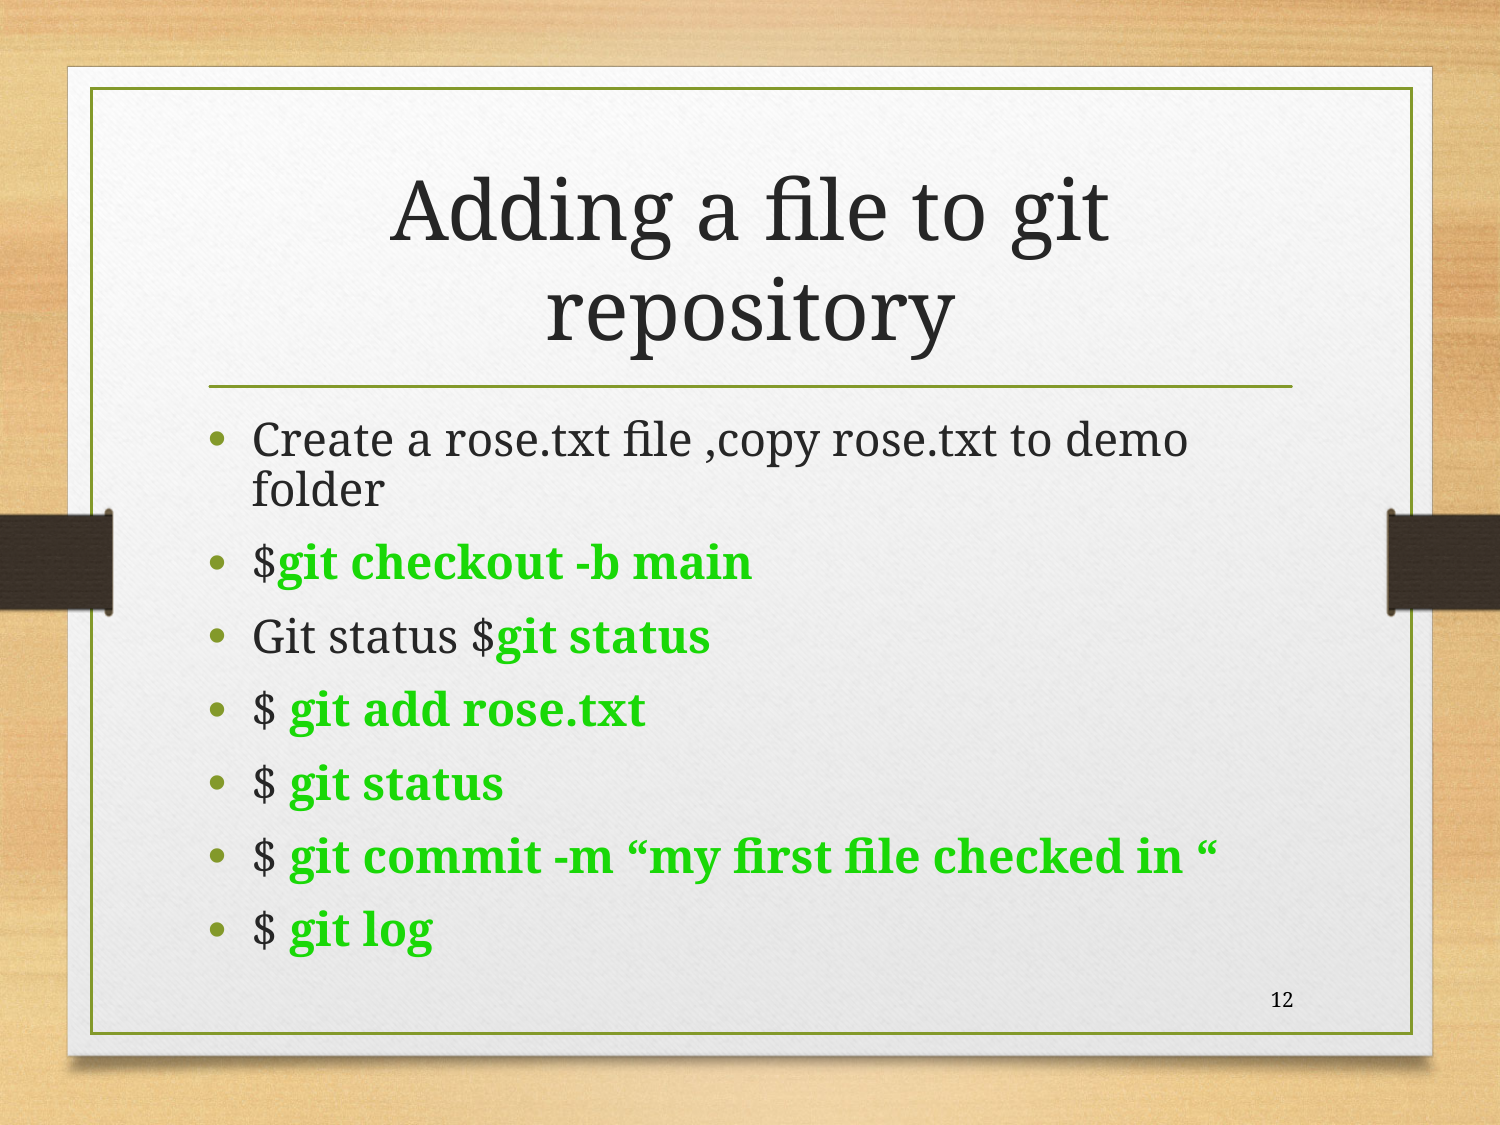

# Adding a file to git repository
Create a rose.txt file ,copy rose.txt to demo folder
$git checkout -b main
Git status $git status
$ git add rose.txt
$ git status
$ git commit -m “my first file checked in “
$ git log